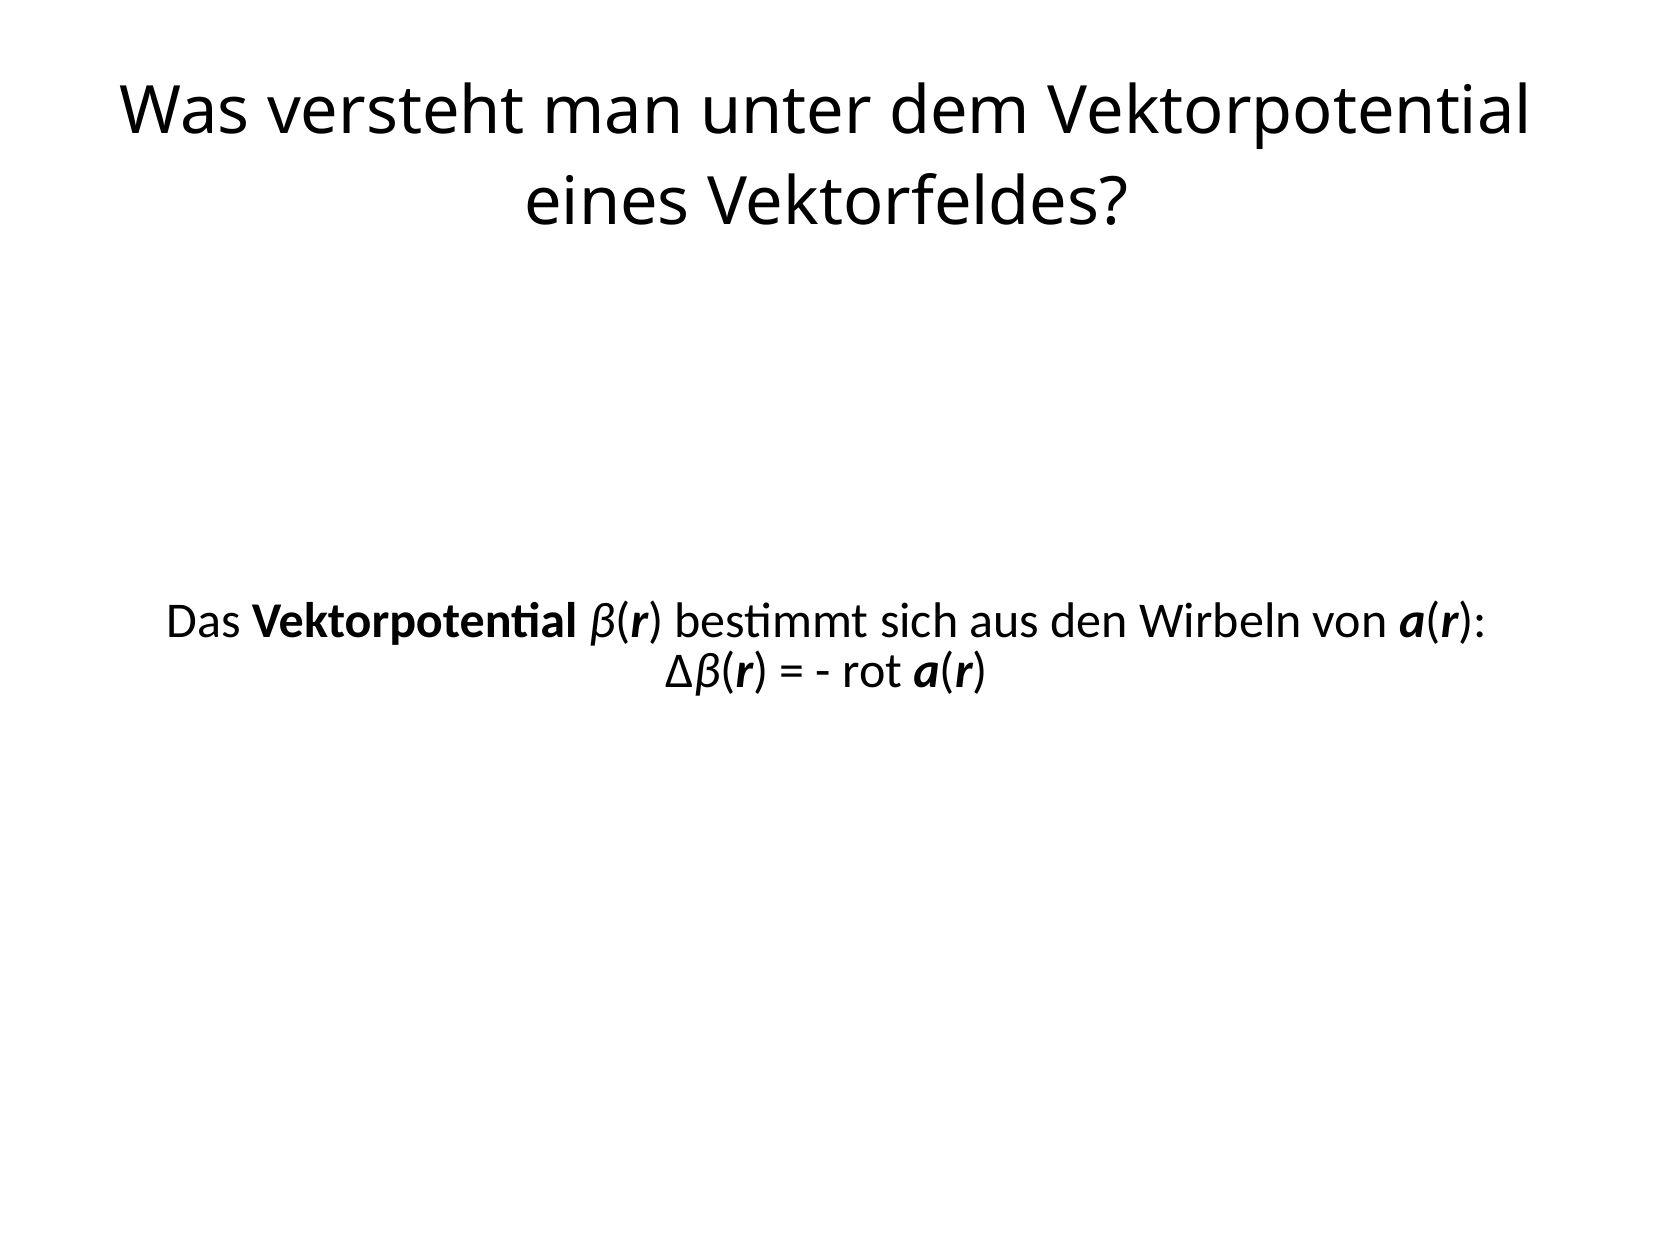

# Was versteht man unter dem Vektorpotential eines Vektorfeldes?
Das Vektorpotential β(r) bestimmt sich aus den Wirbeln von a(r):
Δβ(r) = - rot a(r)